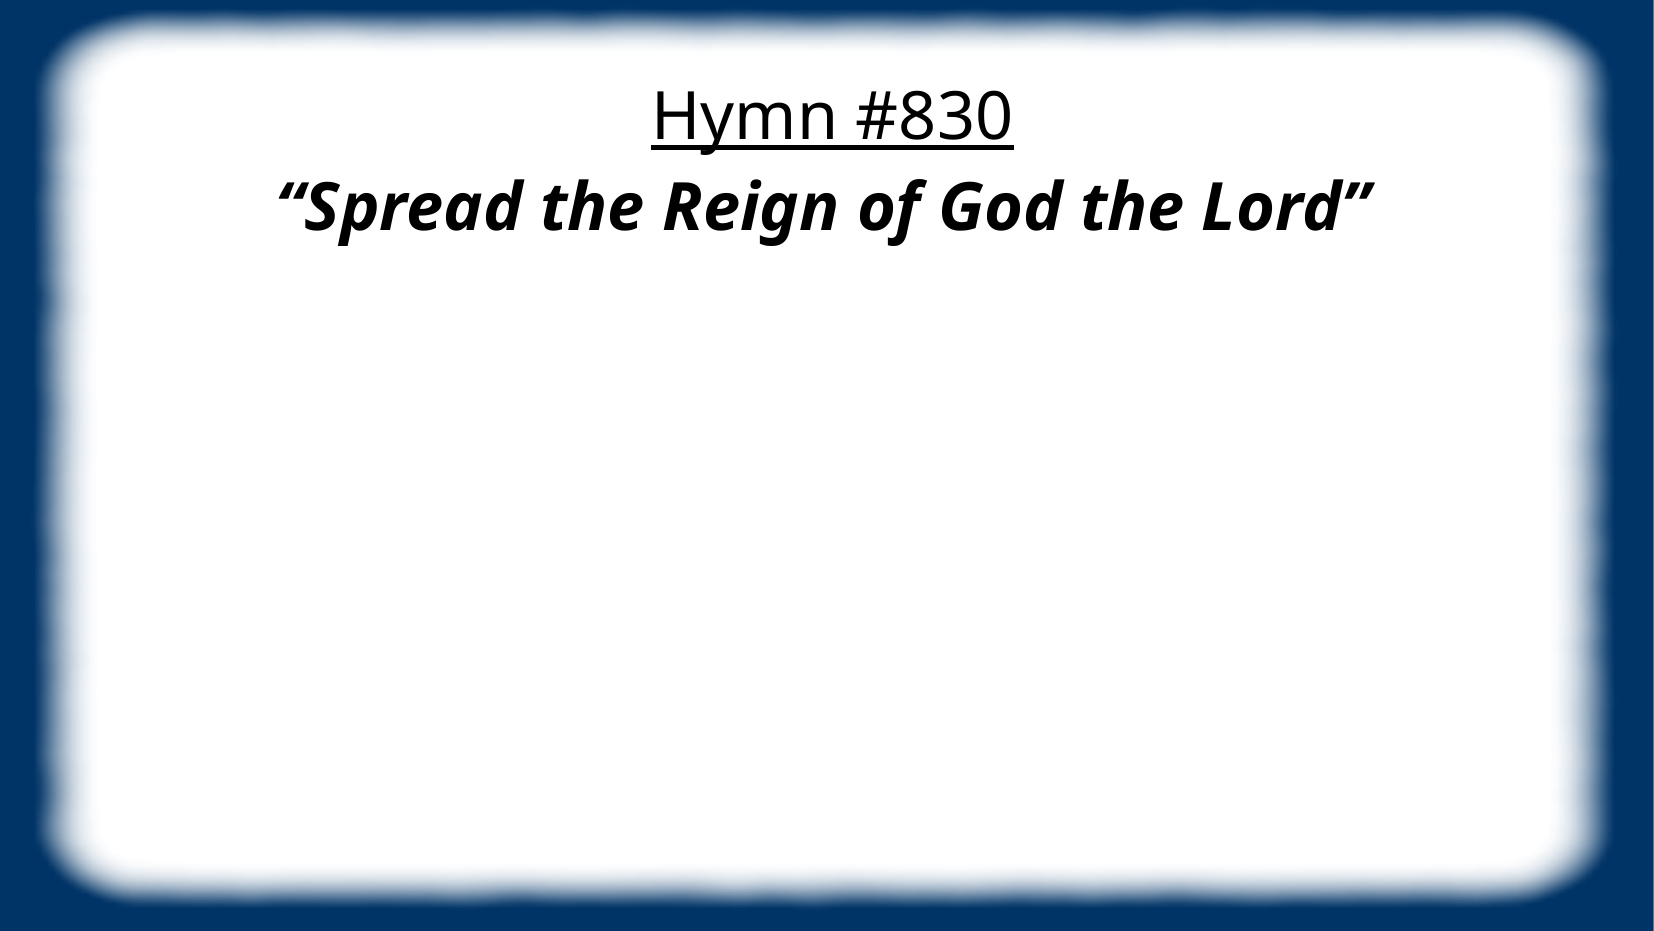

Hymn #830
“Spread the Reign of God the Lord”